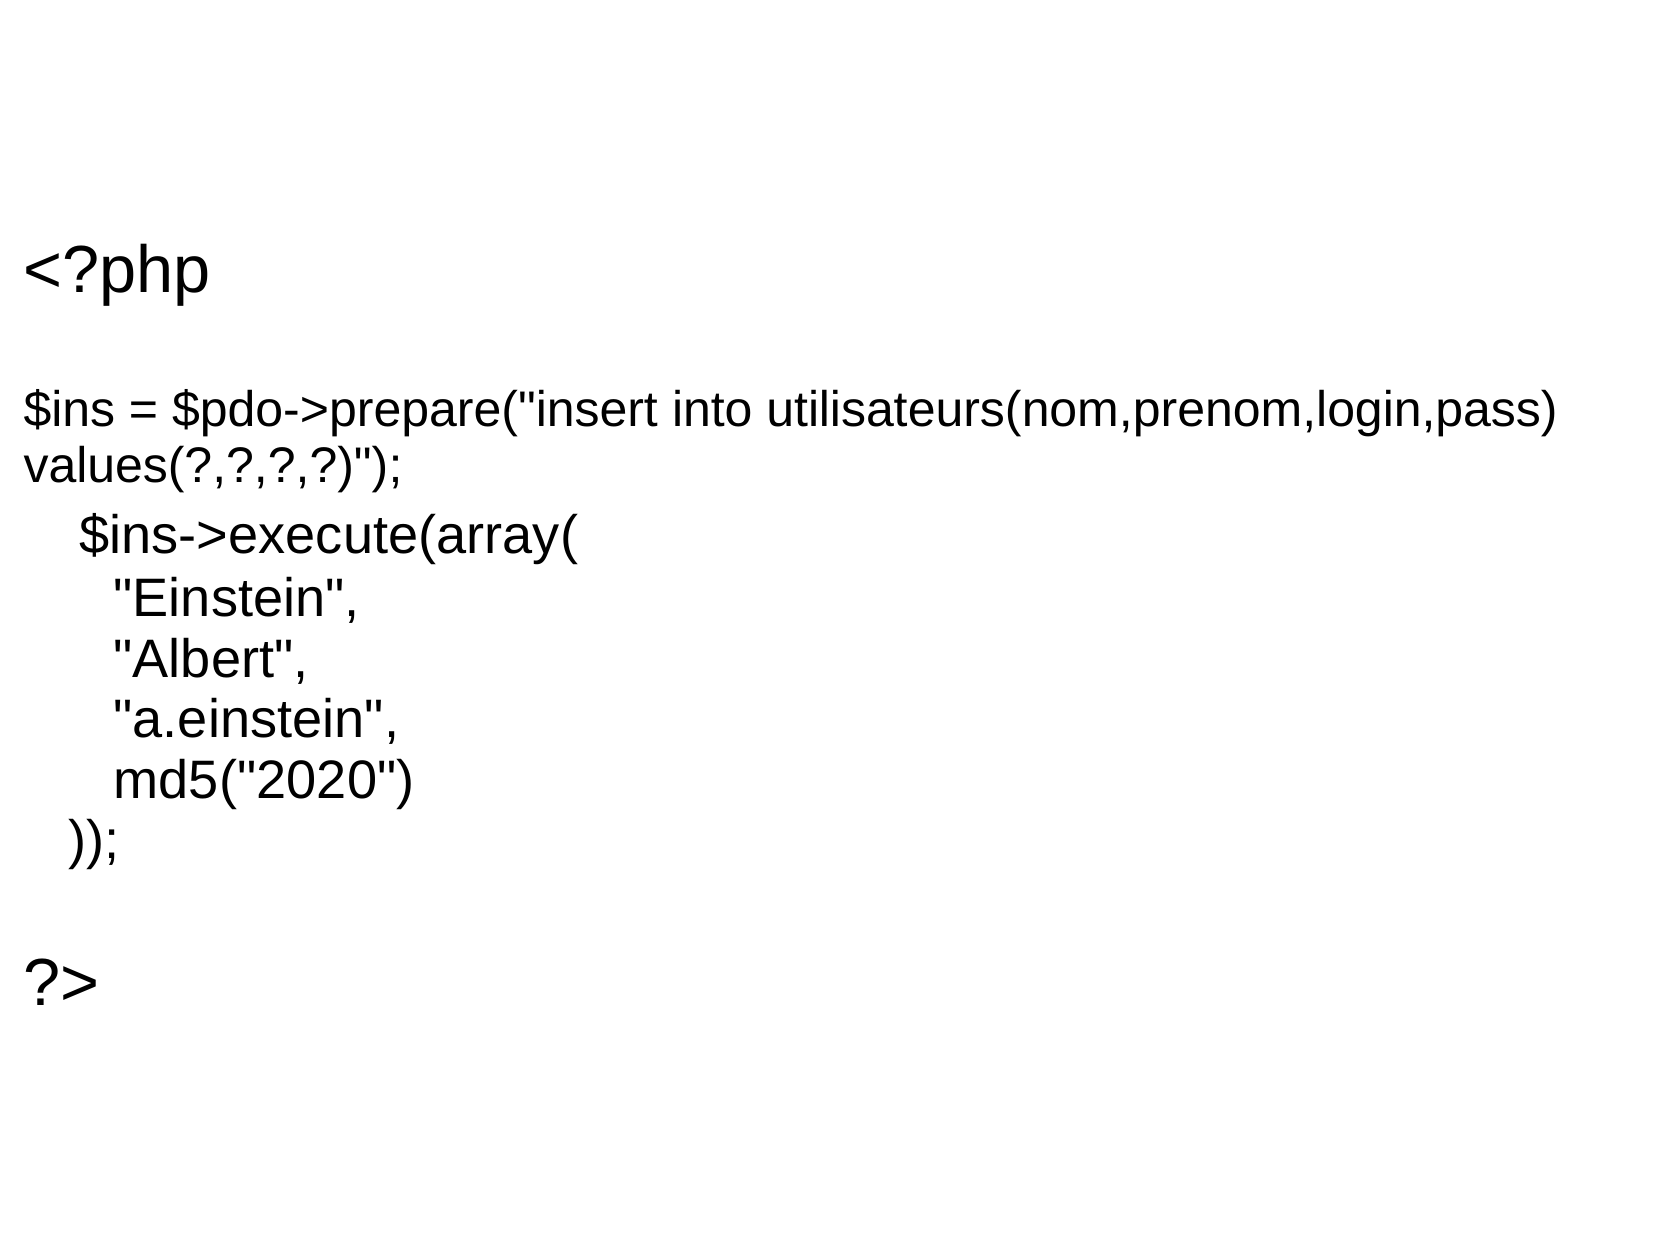

# <?php
$ins = $pdo->prepare("insert into utilisateurs(nom,prenom,login,pass)
values(?,?,?,?)");
 $ins->execute(array(
 "Einstein",
 "Albert",
 "a.einstein",
 md5("2020")
 ));
?>